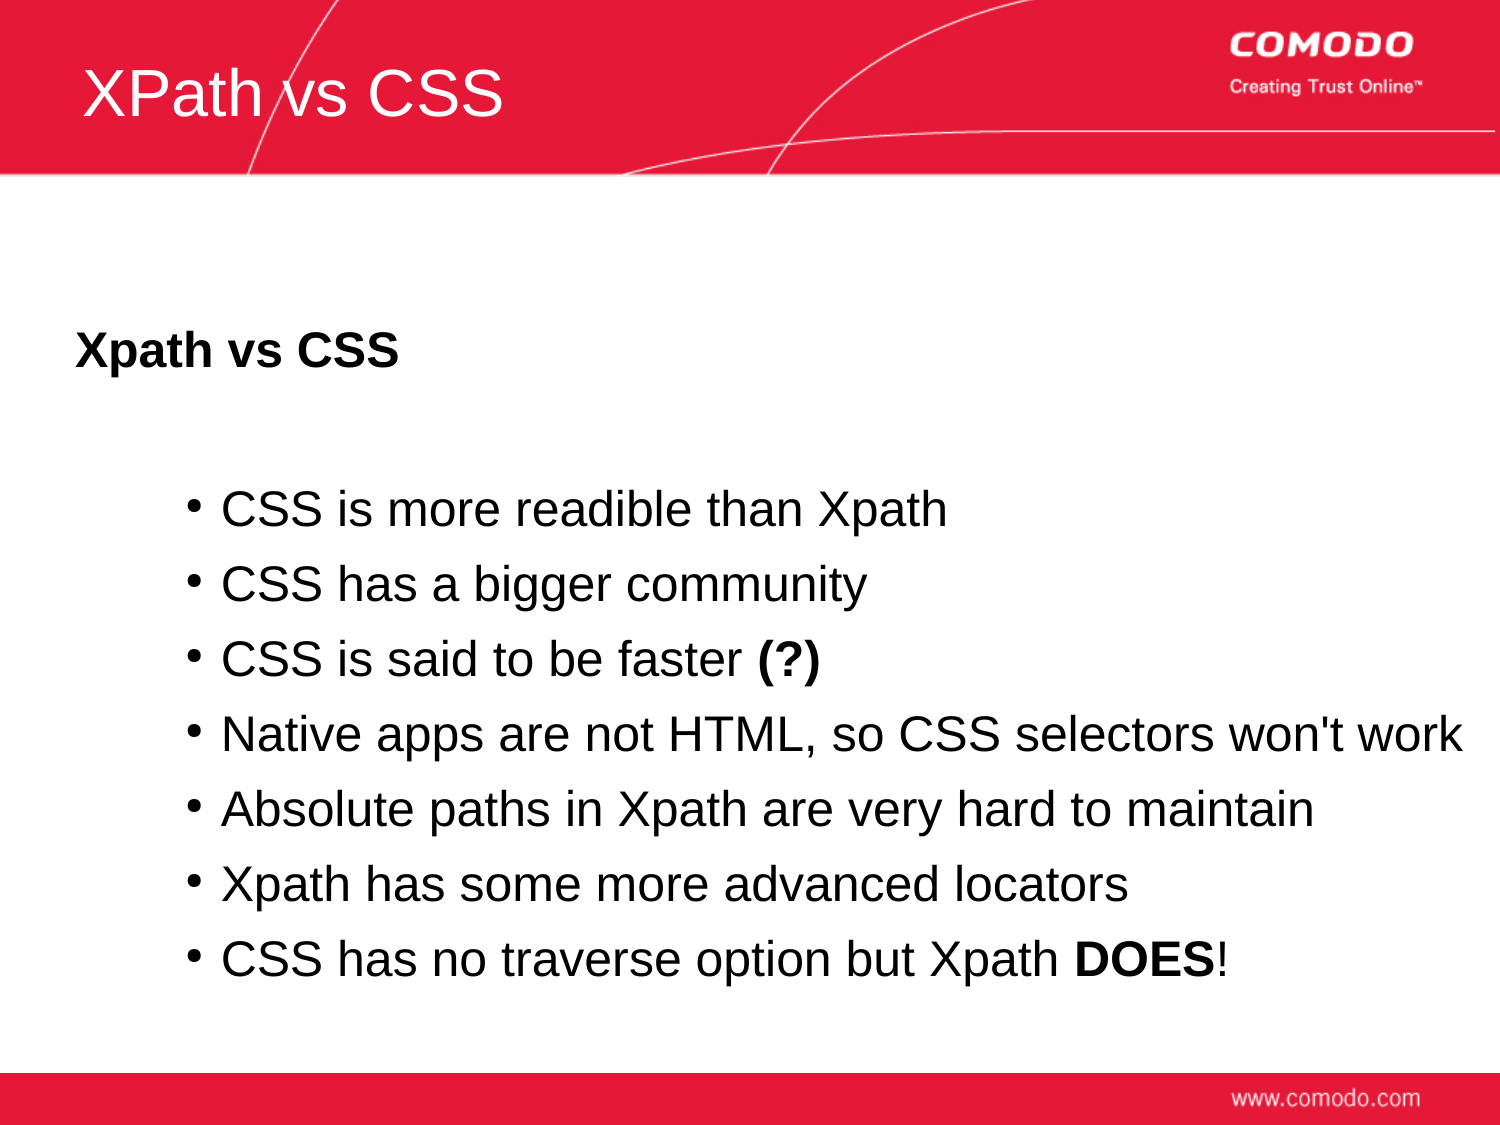

# XPath vs CSS
Xpath vs CSS
CSS is more readible than Xpath
CSS has a bigger community
CSS is said to be faster (?)
Native apps are not HTML, so CSS selectors won't work
Absolute paths in Xpath are very hard to maintain
Xpath has some more advanced locators
CSS has no traverse option but Xpath DOES!